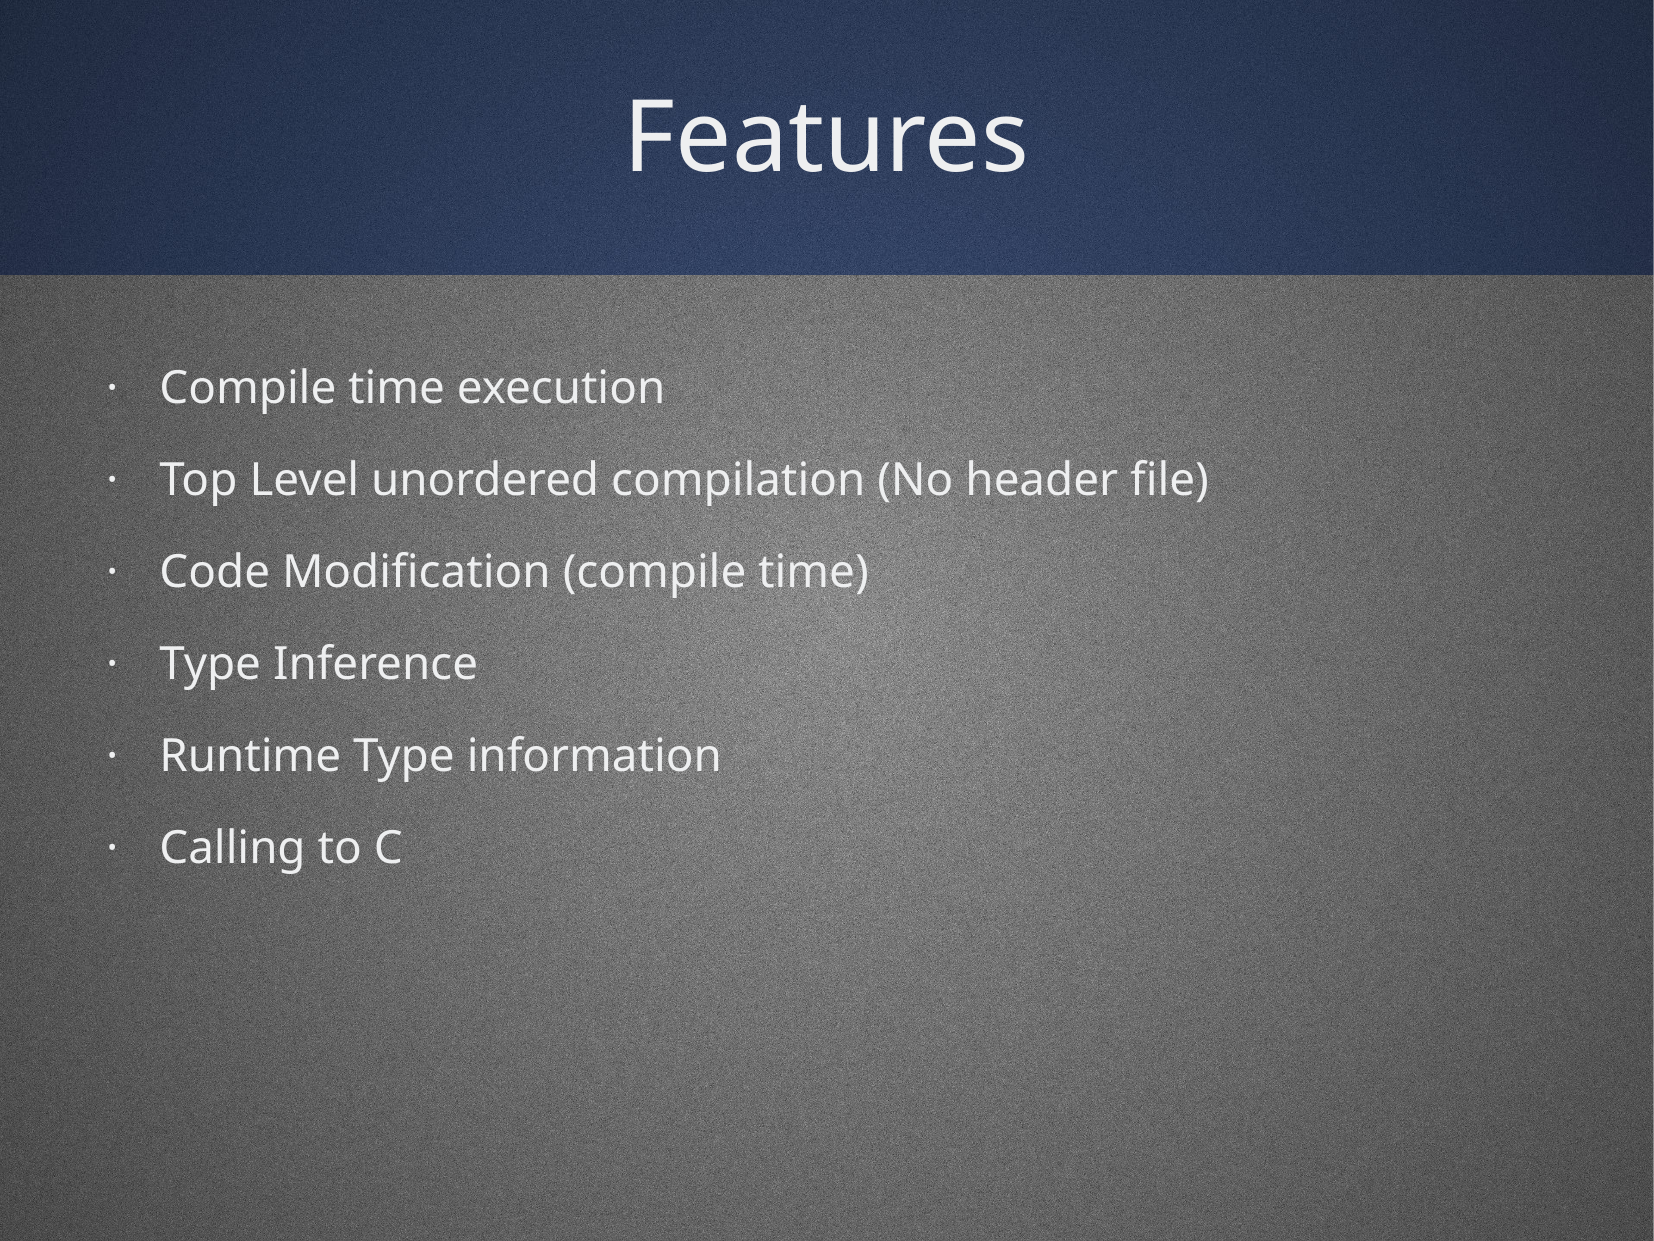

# Features
Compile time execution
Top Level unordered compilation (No header file)
Code Modification (compile time)
Type Inference
Runtime Type information
Calling to C